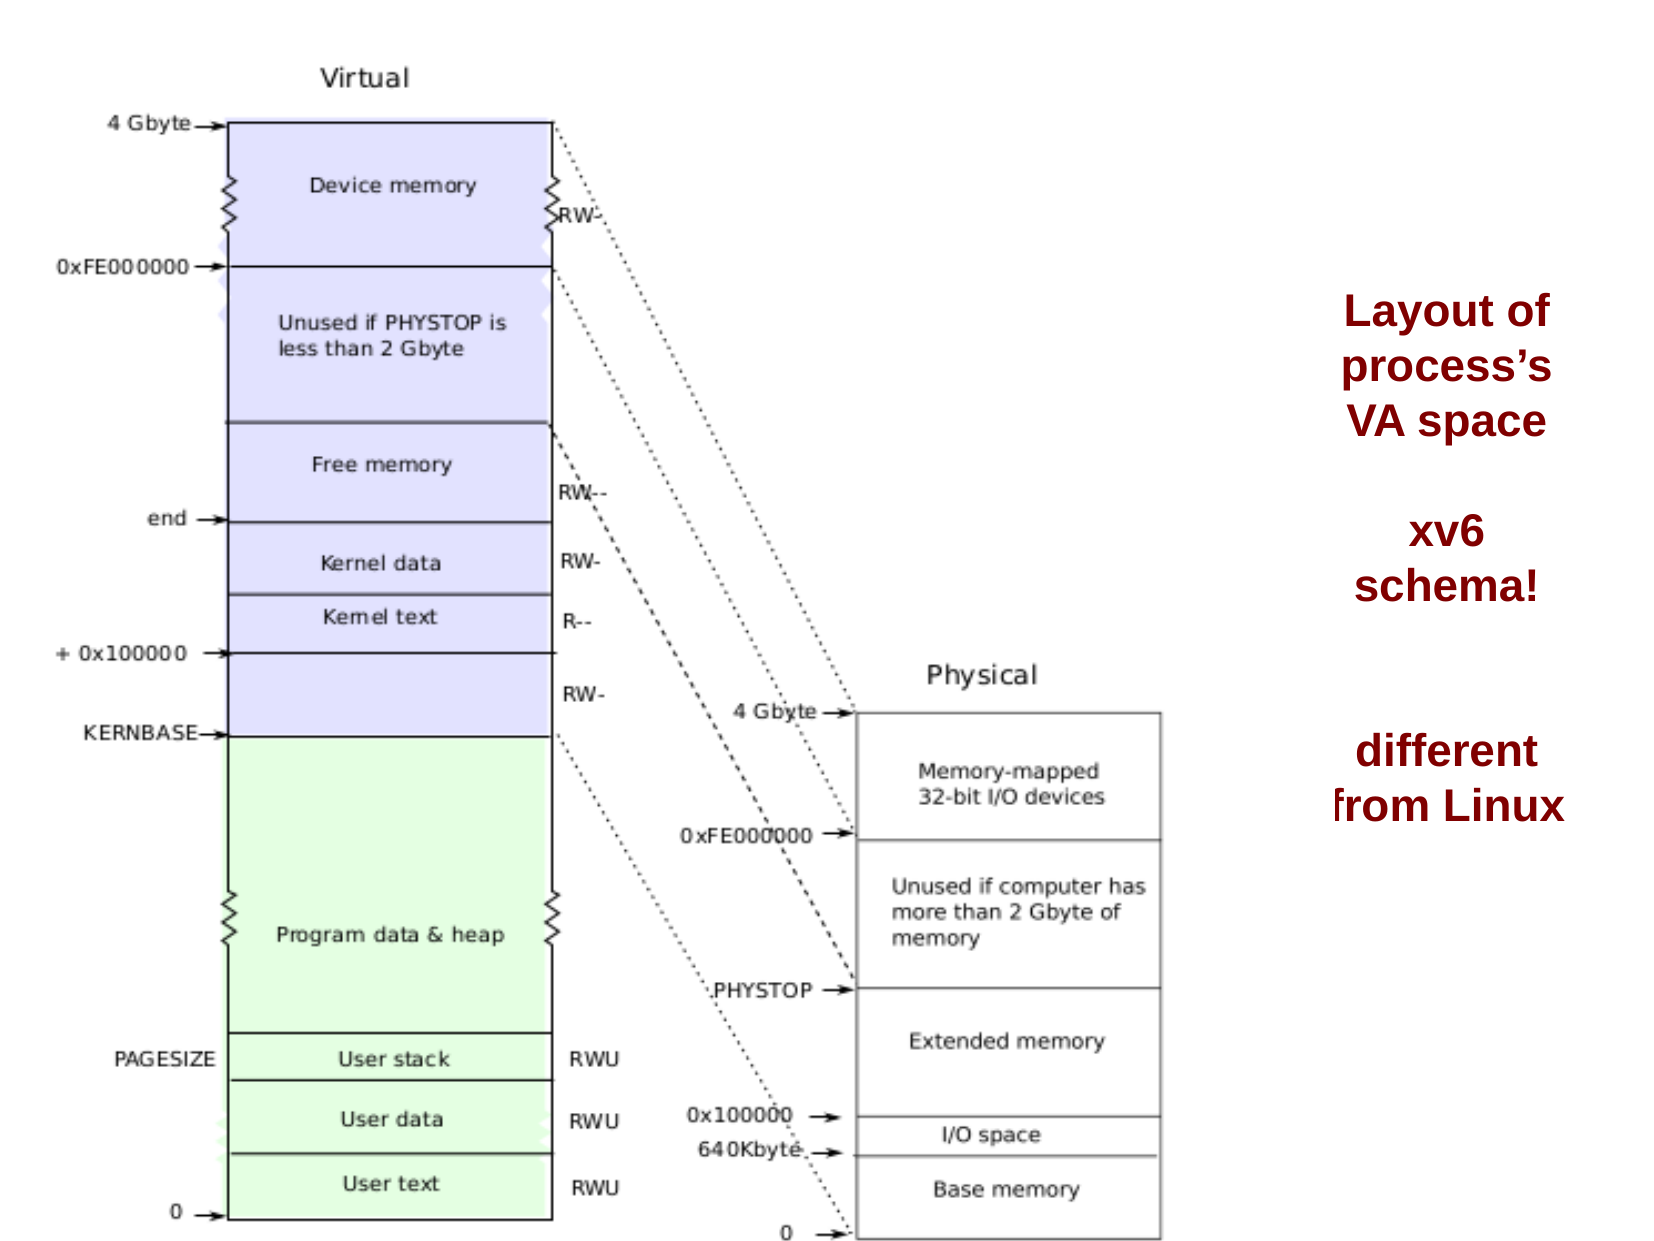

# Layout of process’s VA space xv6 schema! different from Linux